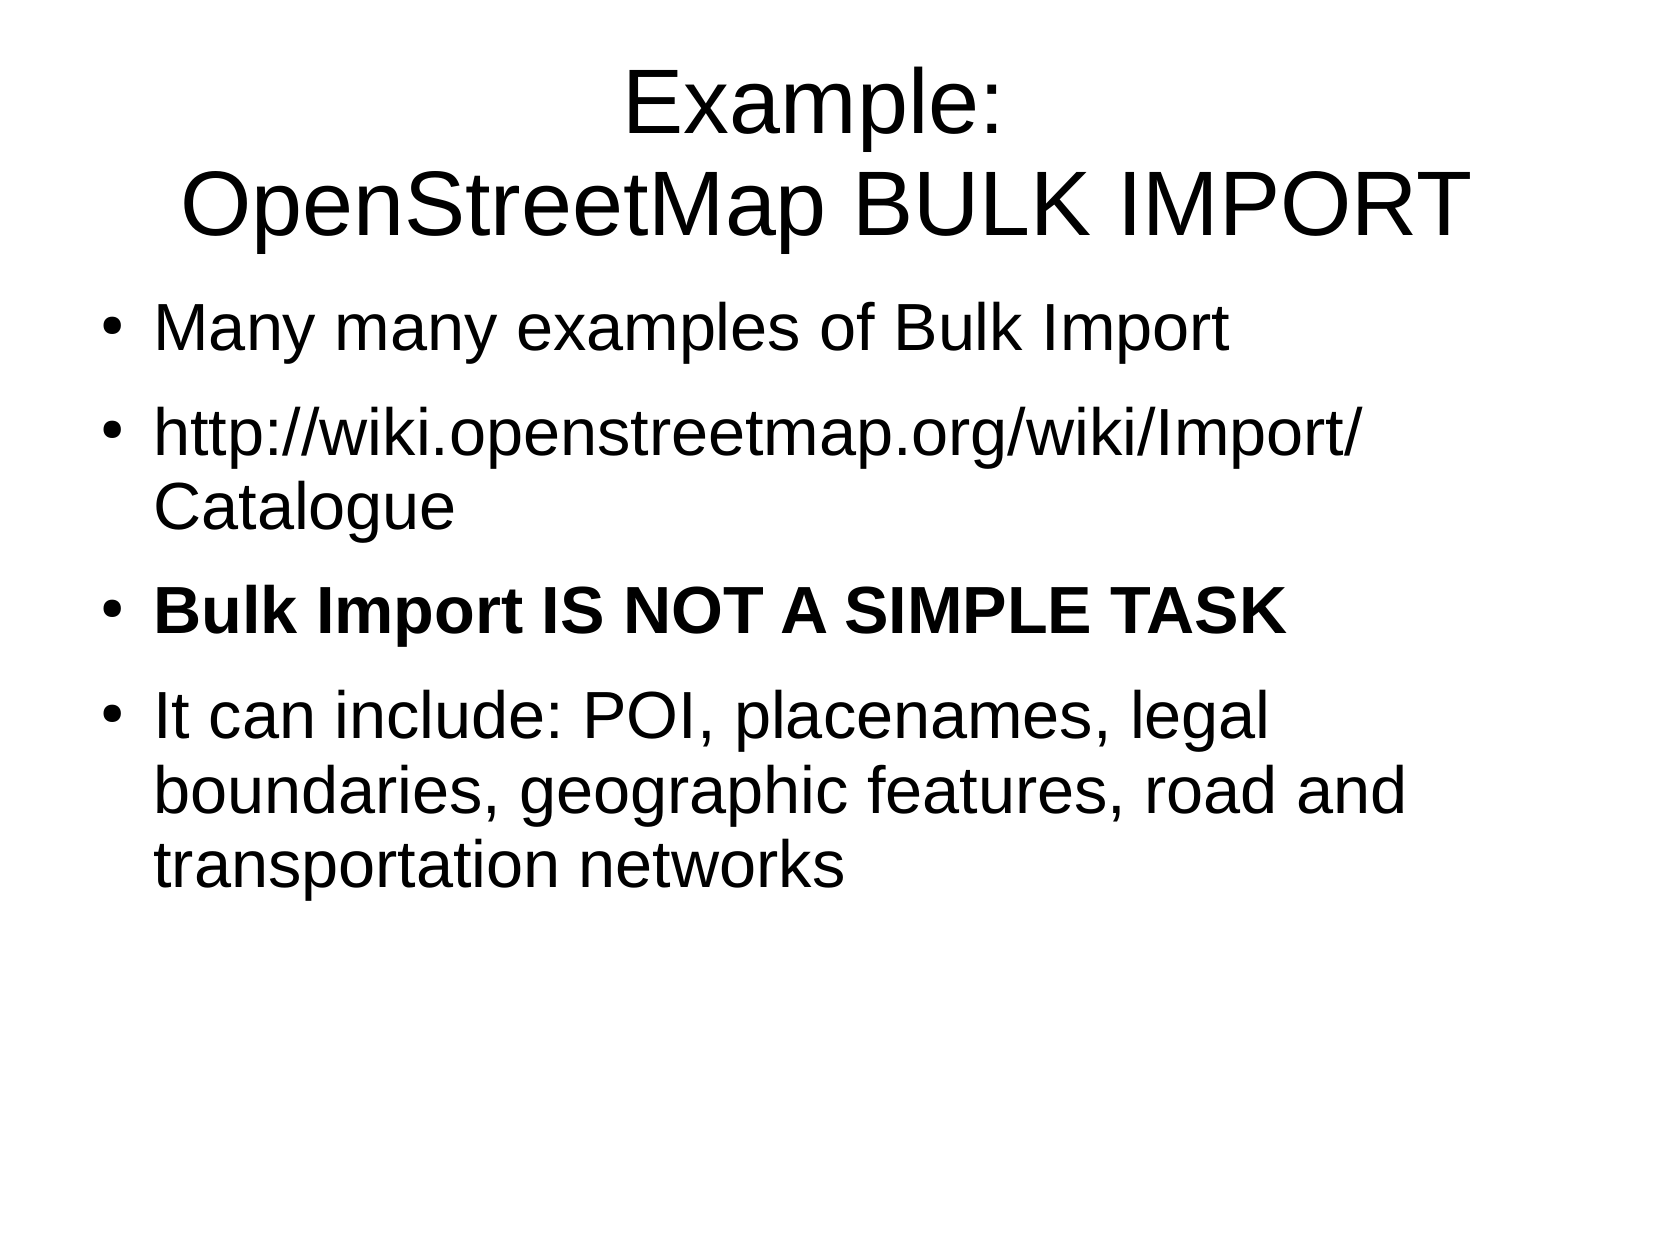

# Example: OpenStreetMap BULK IMPORT
Many many examples of Bulk Import
http://wiki.openstreetmap.org/wiki/Import/Catalogue
Bulk Import IS NOT A SIMPLE TASK
It can include: POI, placenames, legal boundaries, geographic features, road and transportation networks